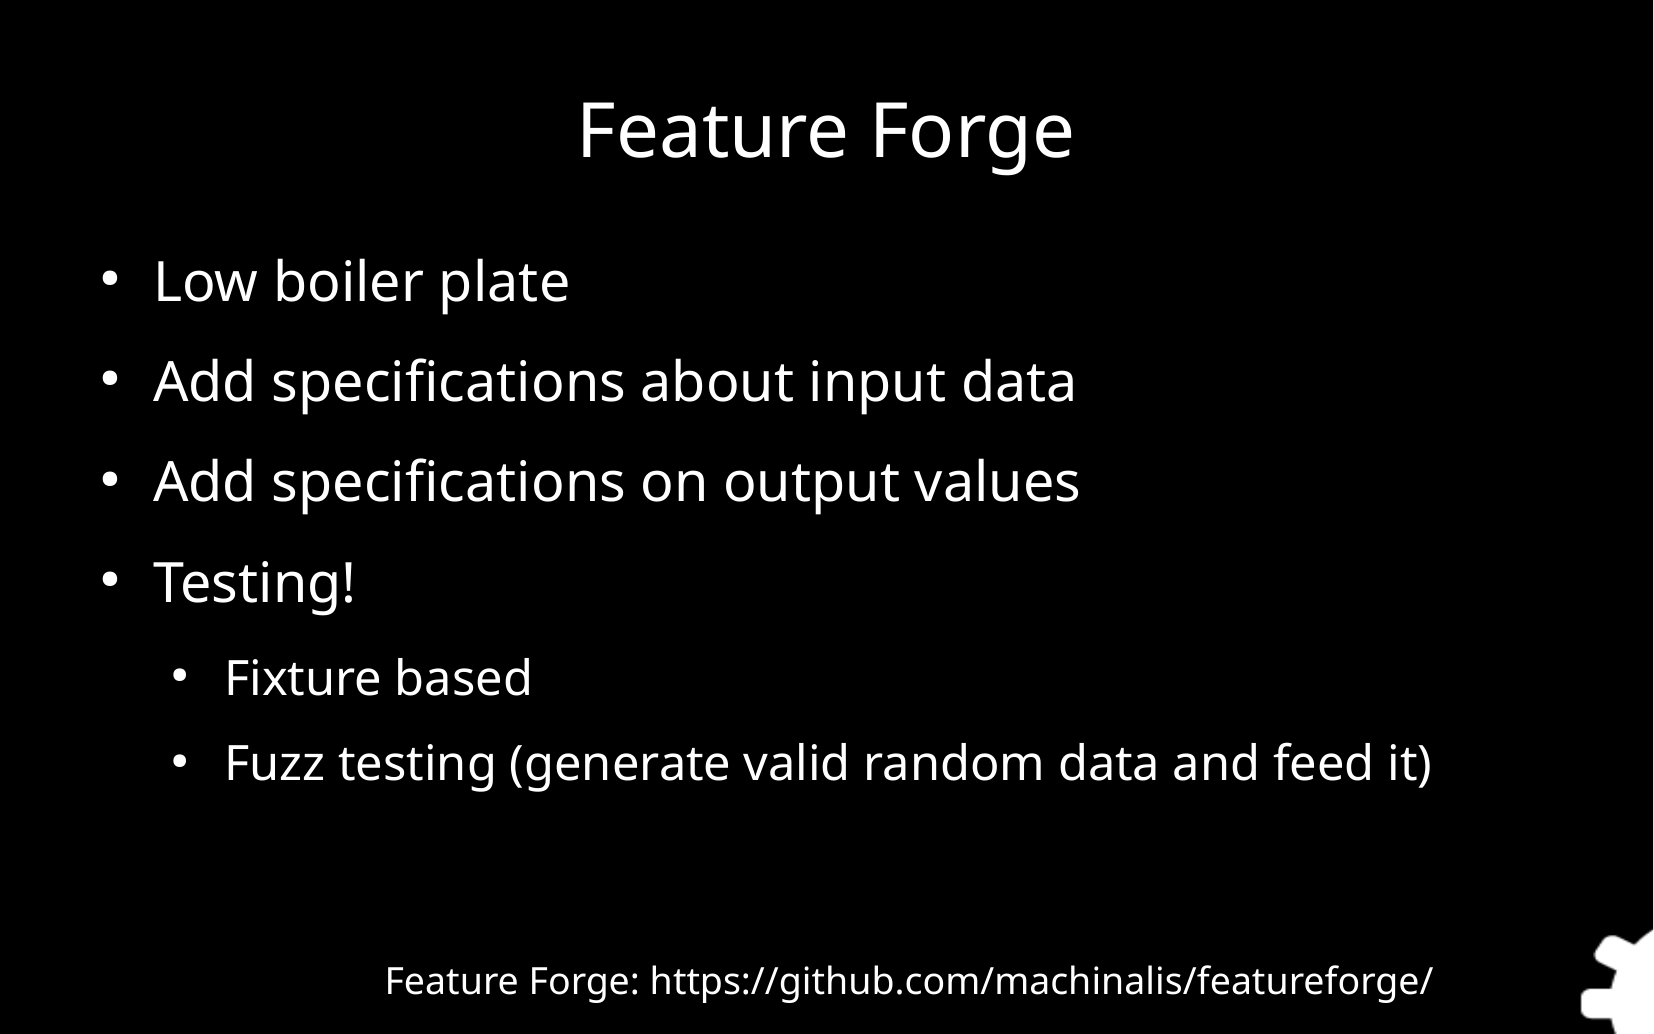

# Feature Forge
Low boiler plate
Add specifications about input data
Add specifications on output values
Testing!
Fixture based
Fuzz testing (generate valid random data and feed it)